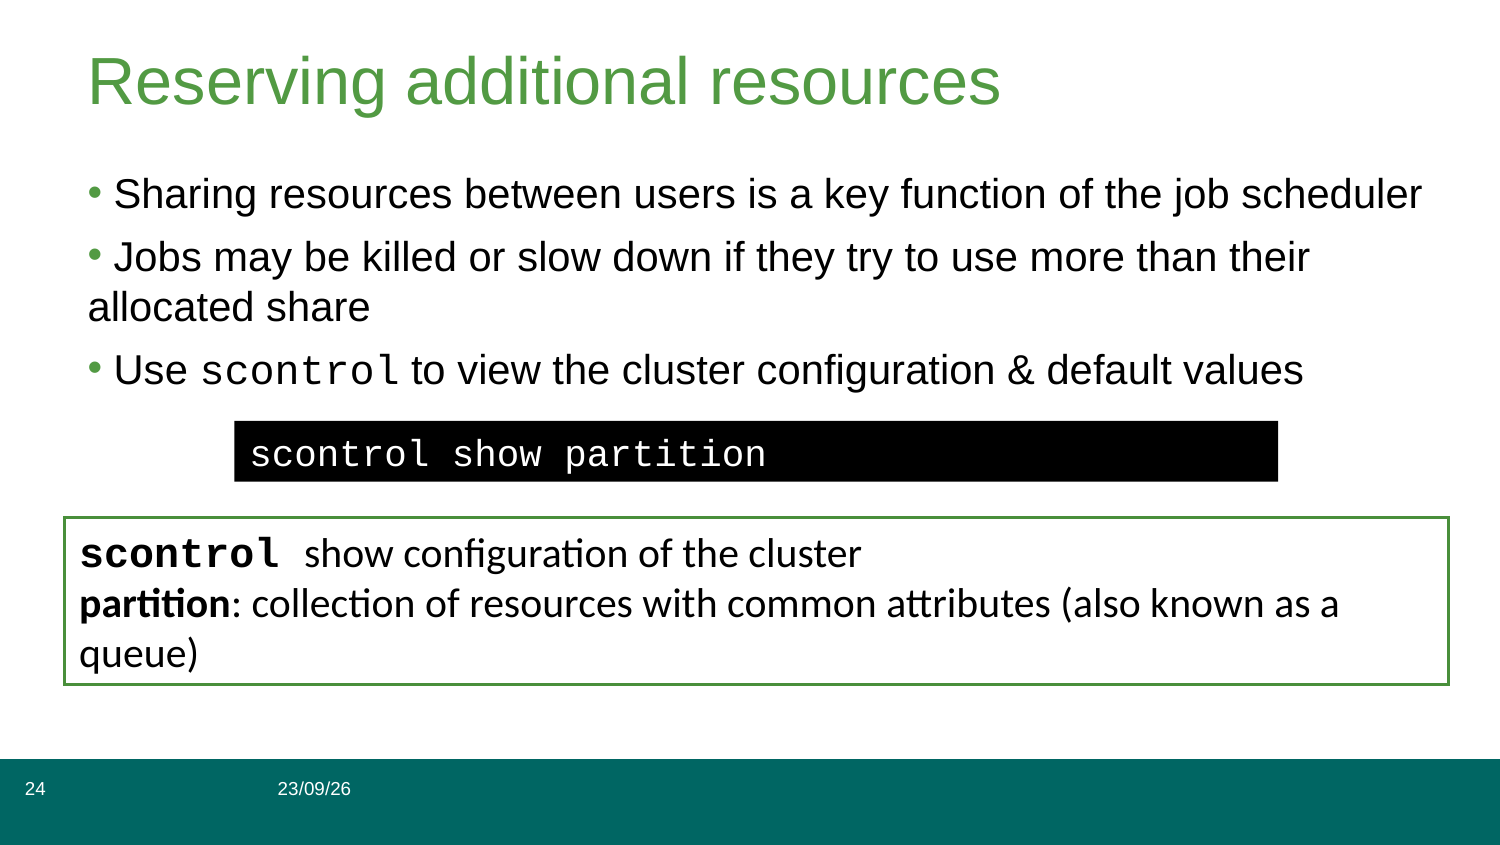

# Reserving additional resources
 Sharing resources between users is a key function of the job scheduler
 Jobs may be killed or slow down if they try to use more than their allocated share
 Use scontrol to view the cluster configuration & default values
scontrol show partition
scontrol show configuration of the cluster
partition: collection of resources with common attributes (also known as a queue)